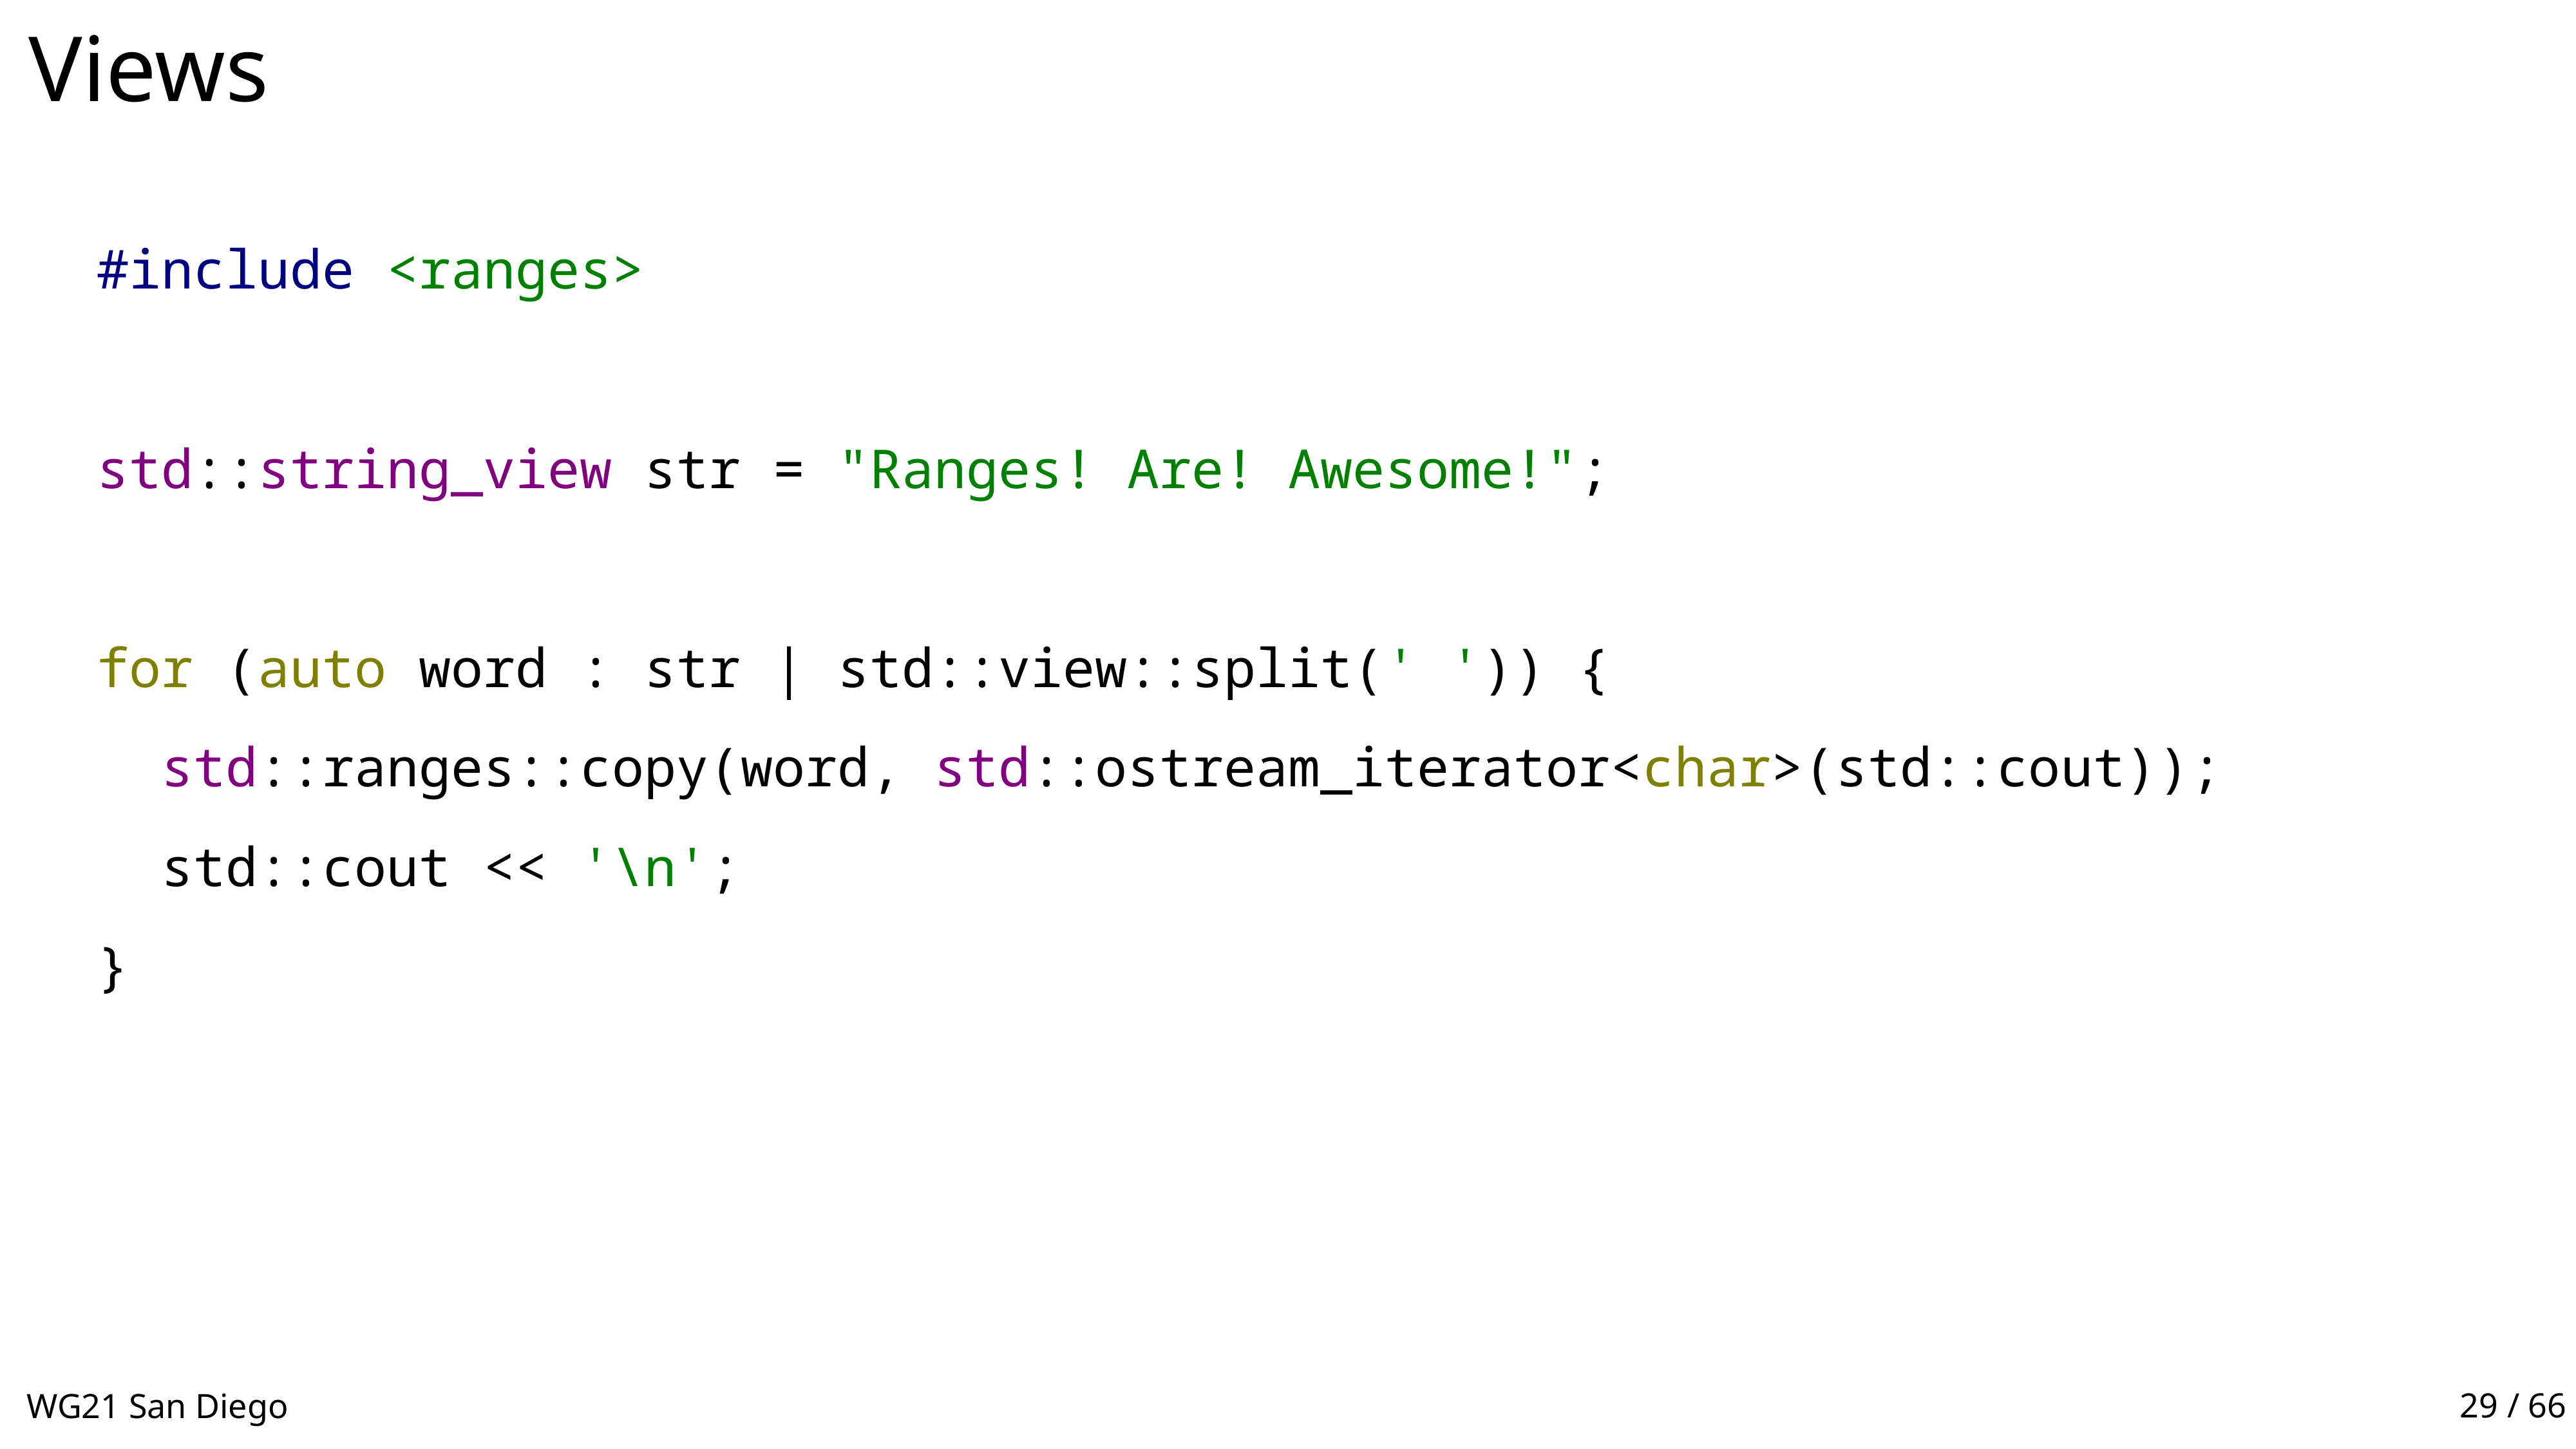

# Views
#include <ranges>
std::string_view str = "Ranges! Are! Awesome!";
for (auto word : str | std::view::split(' ')) {
 std::ranges::copy(word, std::ostream_iterator<char>(std::cout));
 std::cout << '\n';
}
WG21 San Diego